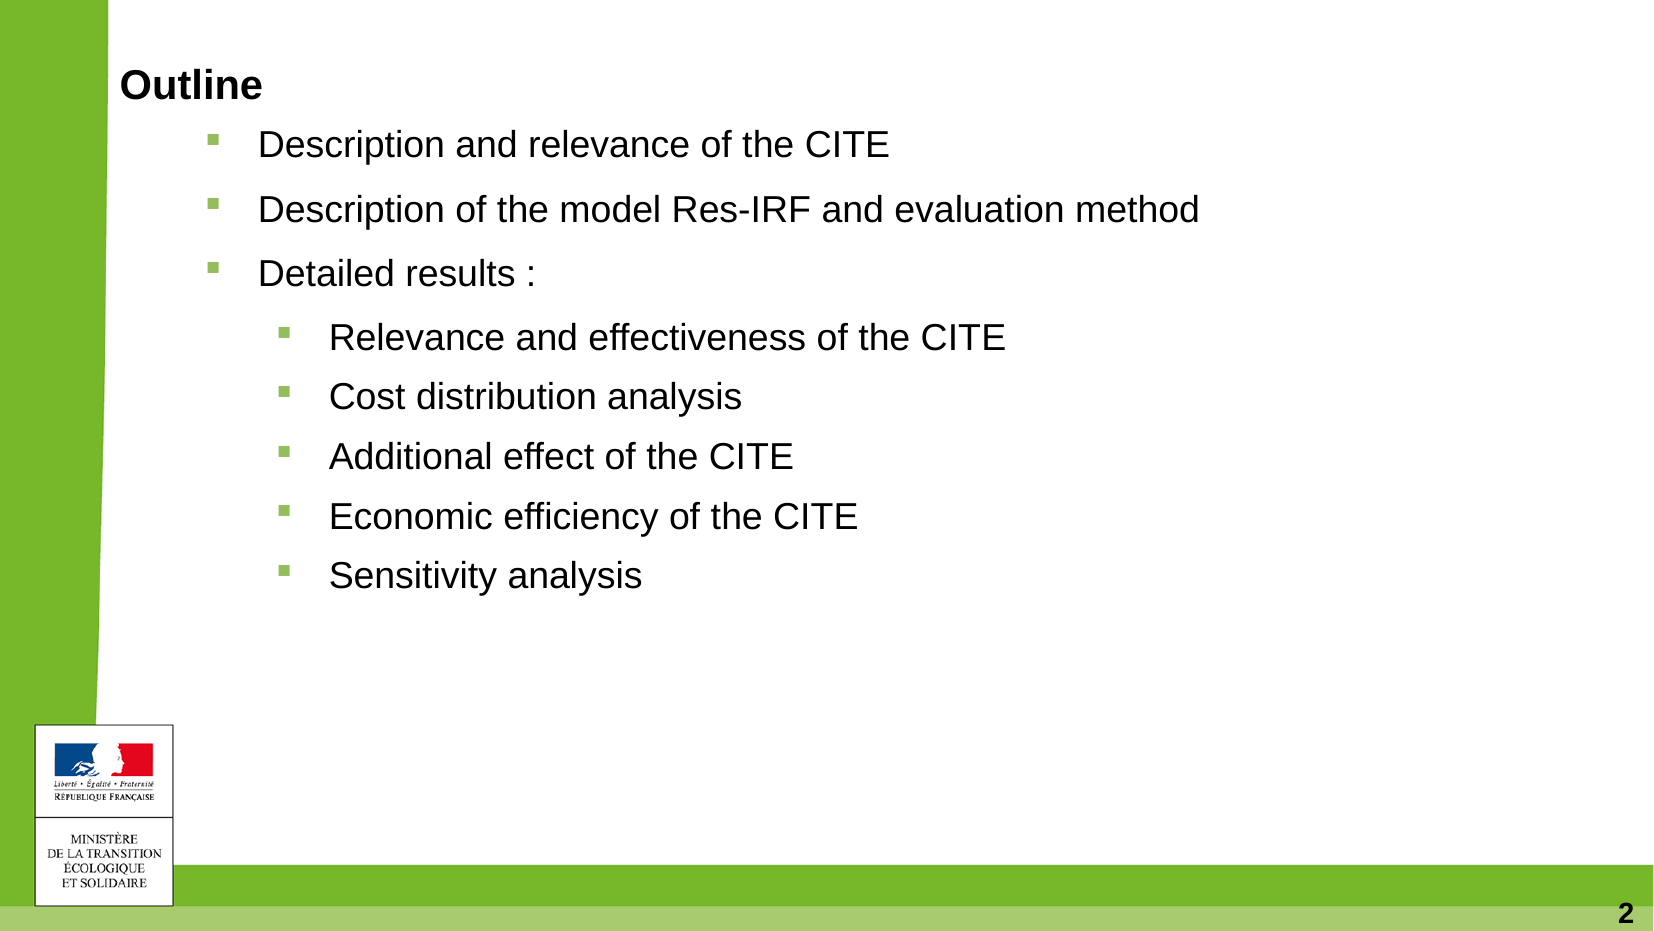

# Outline
Description and relevance of the CITE
Description of the model Res-IRF and evaluation method
Detailed results :
Relevance and effectiveness of the CITE
Cost distribution analysis
Additional effect of the CITE
Economic efficiency of the CITE
Sensitivity analysis